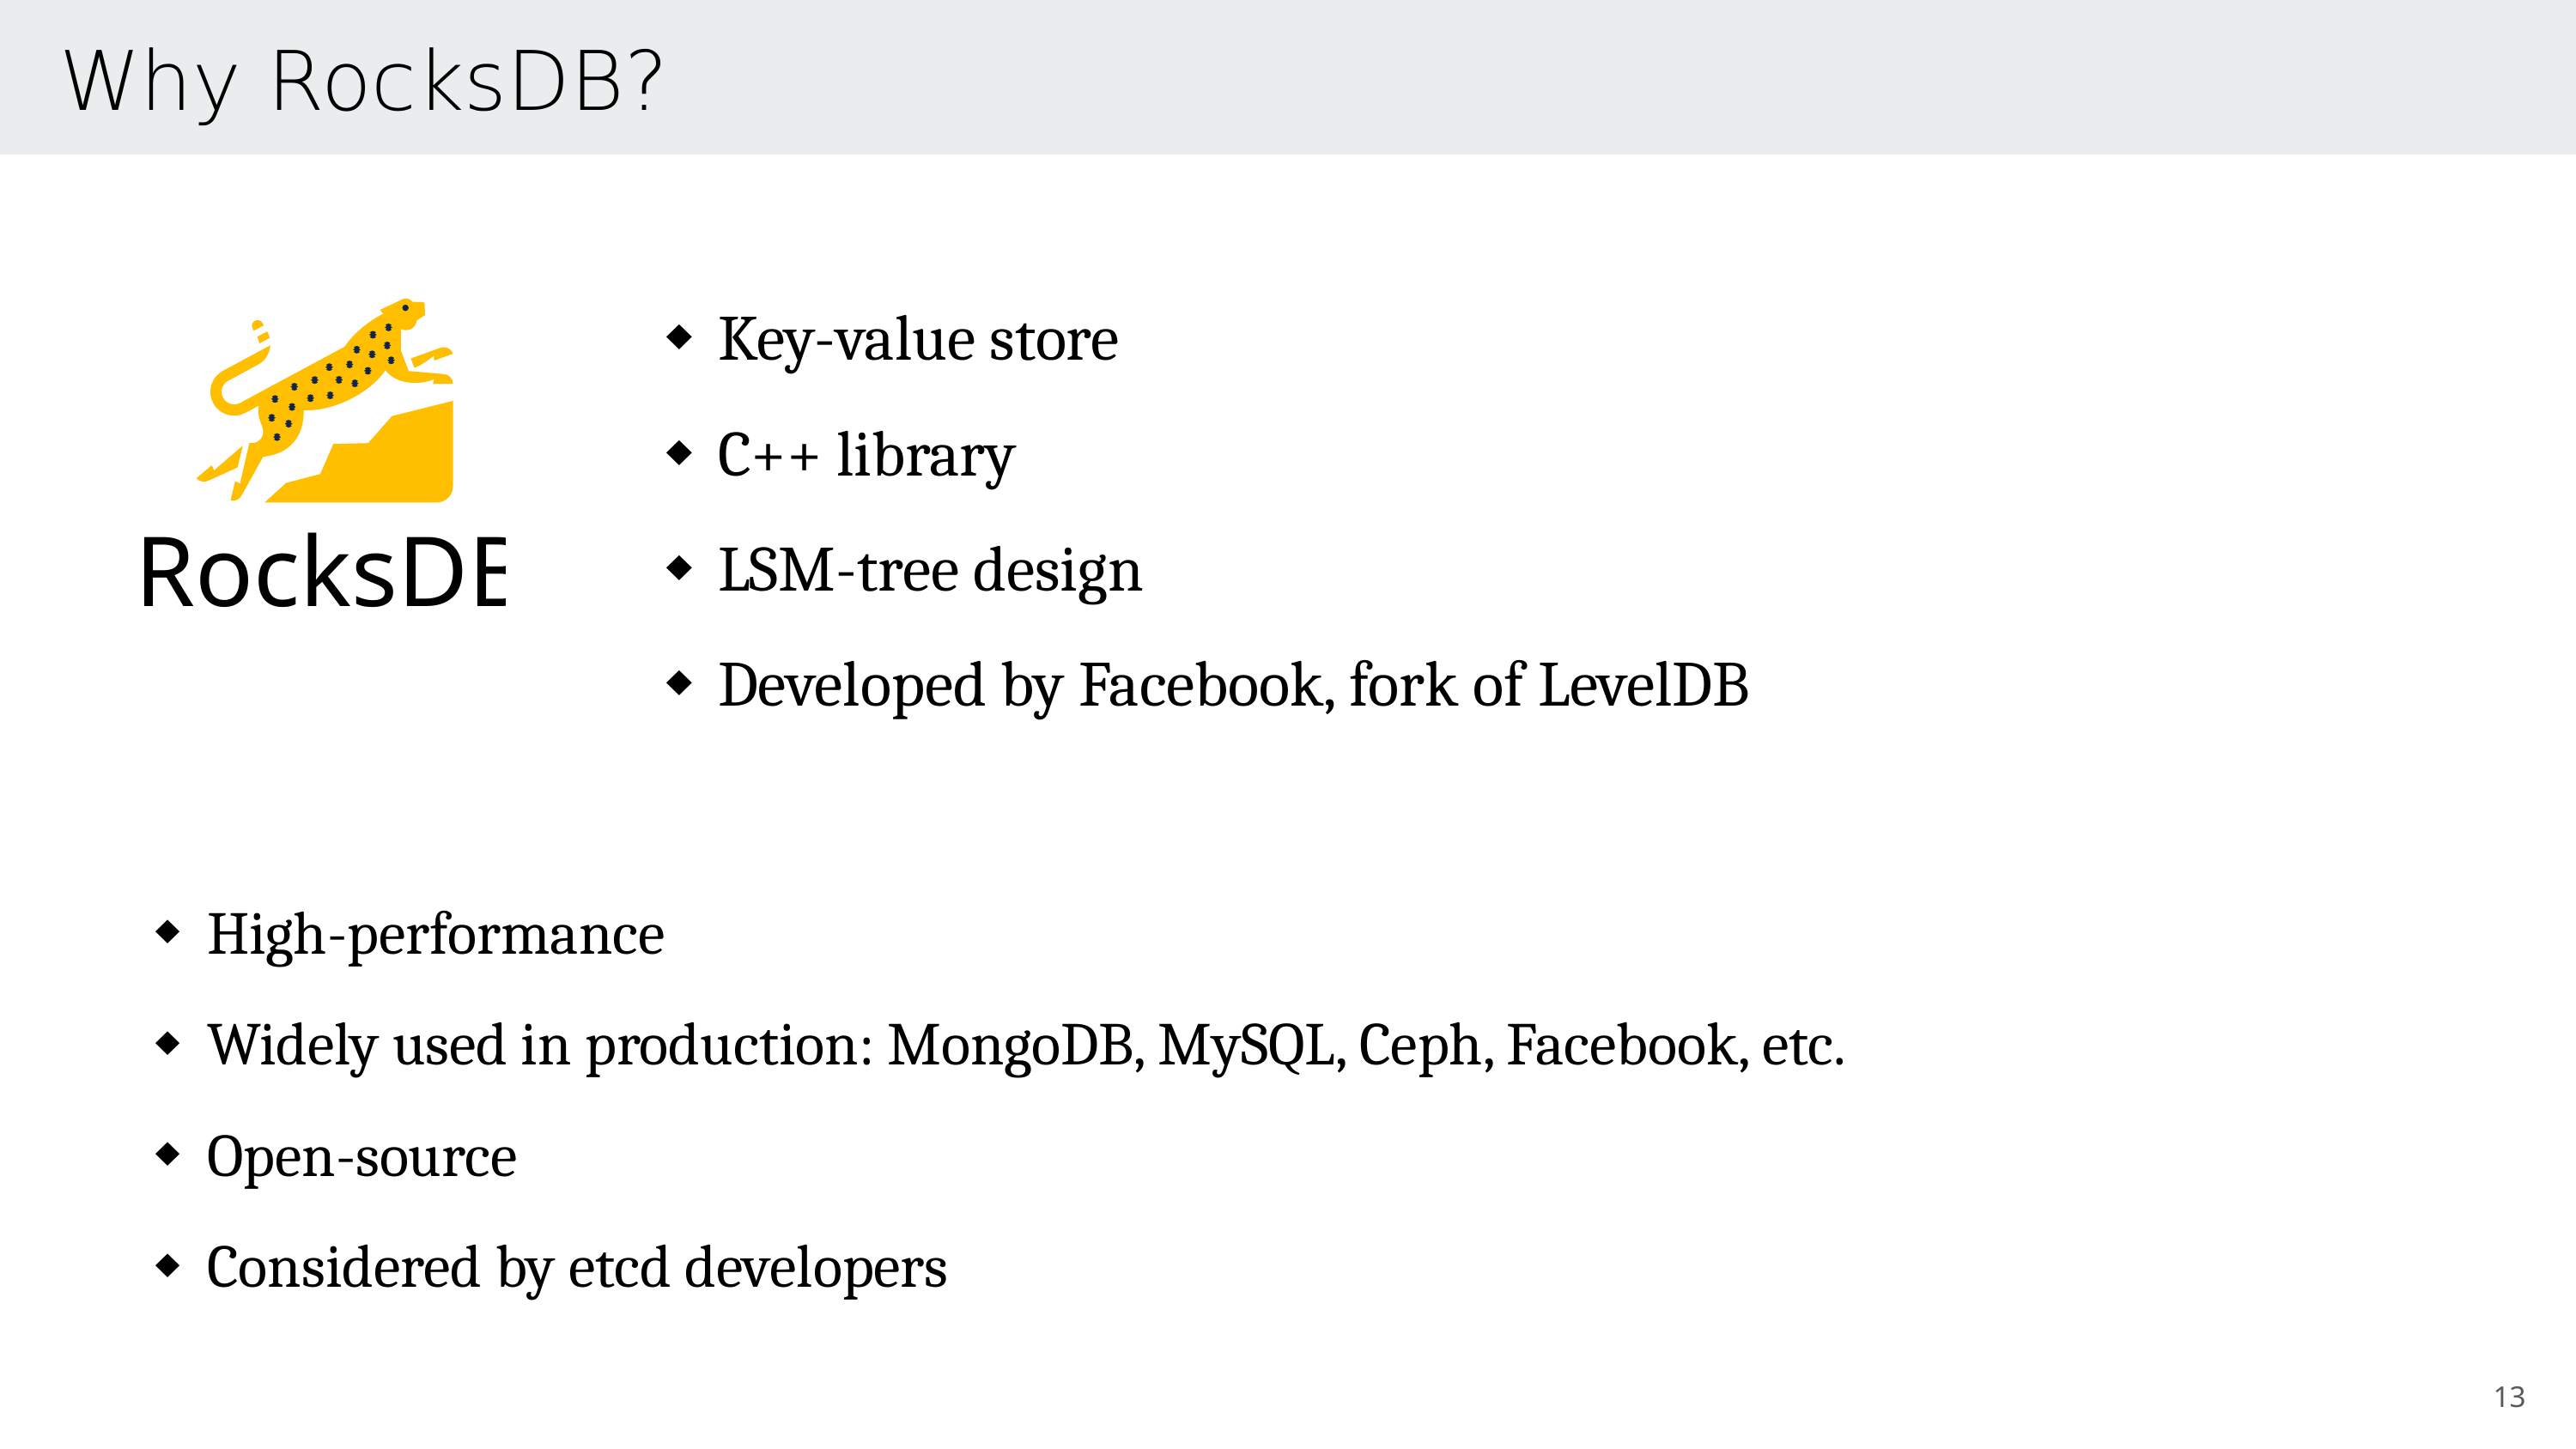

# Why RocksDB?
Key-value store
C++ library
LSM-tree design
Developed by Facebook, fork of LevelDB
High-performance
Widely used in production: MongoDB, MySQL, Ceph, Facebook, etc.
Open-source
Considered by etcd developers
13